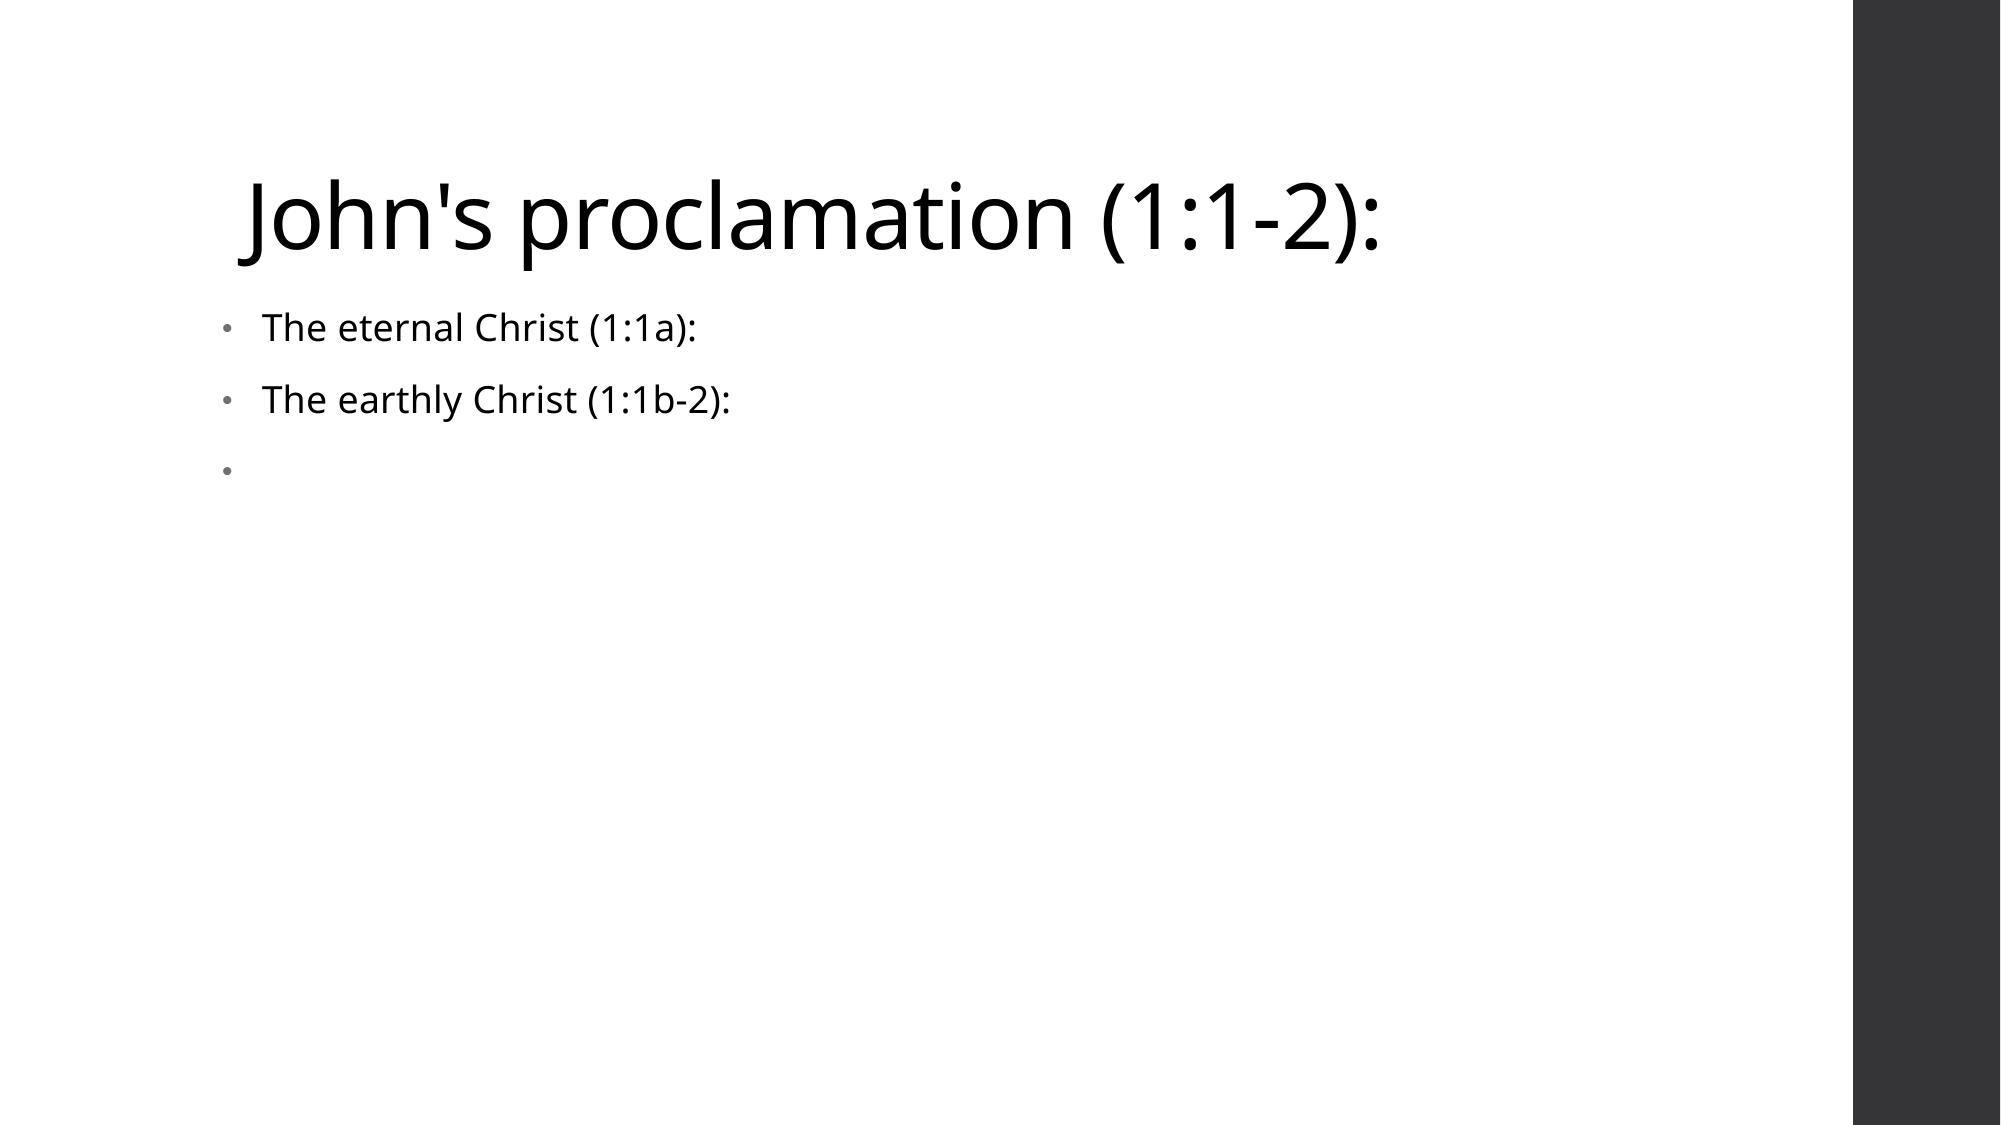

# John's proclamation (1:1-2):
 The eternal Christ (1:1a):
 The earthly Christ (1:1b-2):